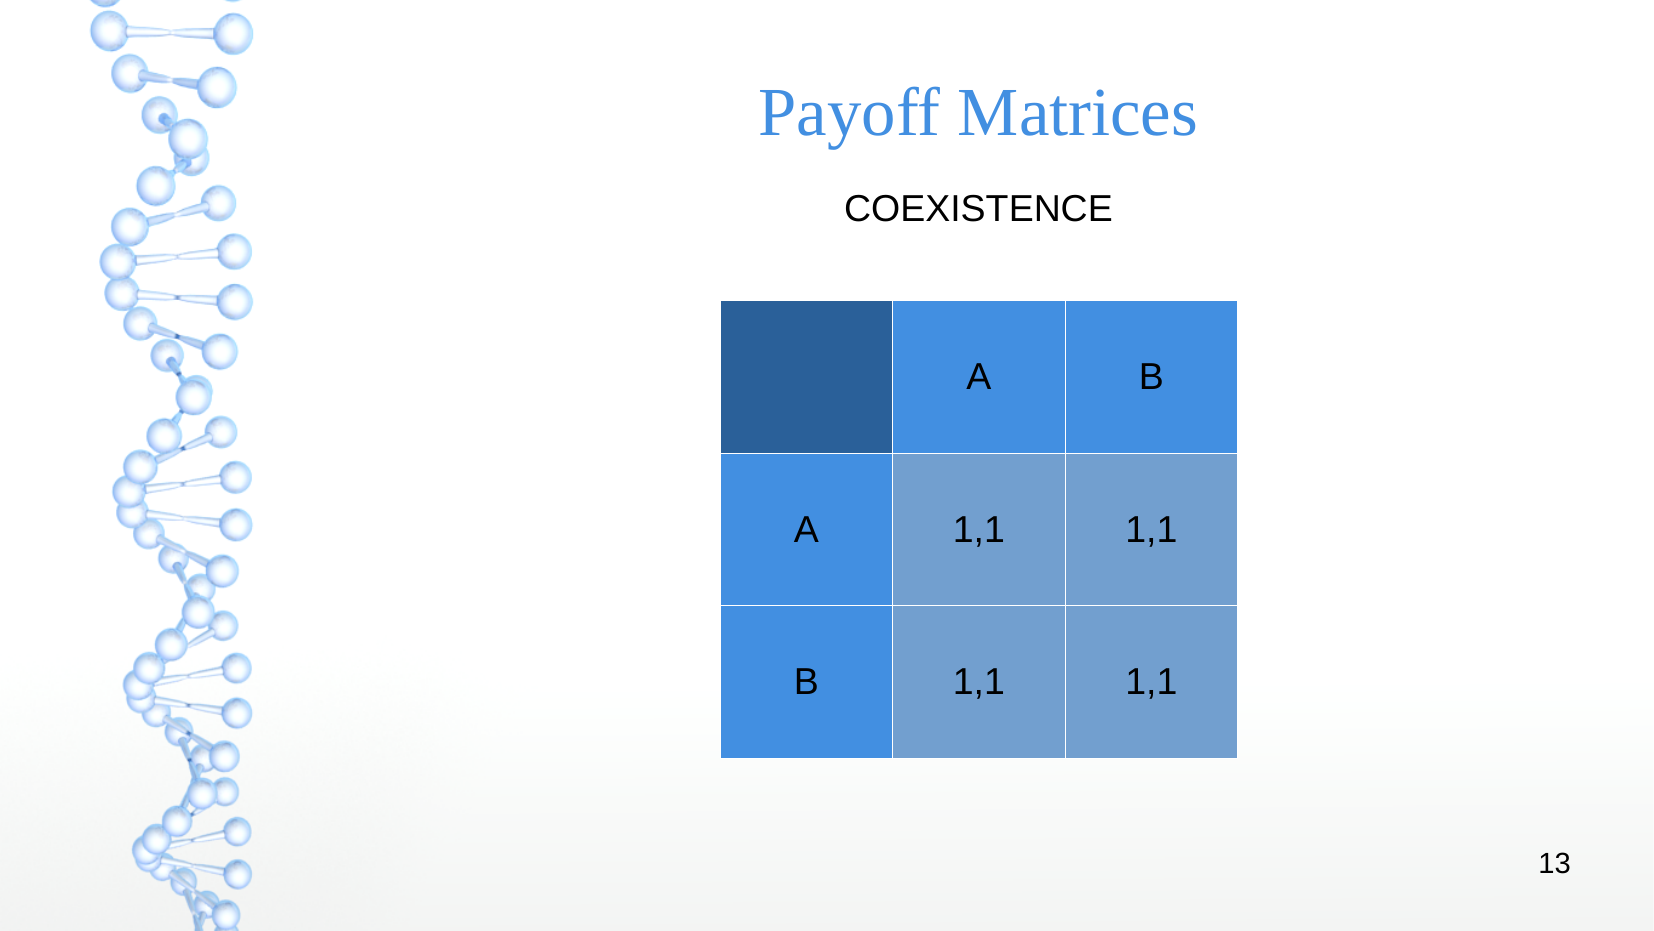

# Payoff Matrices
COEXISTENCE
| | A | B |
| --- | --- | --- |
| A | 1,1 | 1,1 |
| B | 1,1 | 1,1 |
13